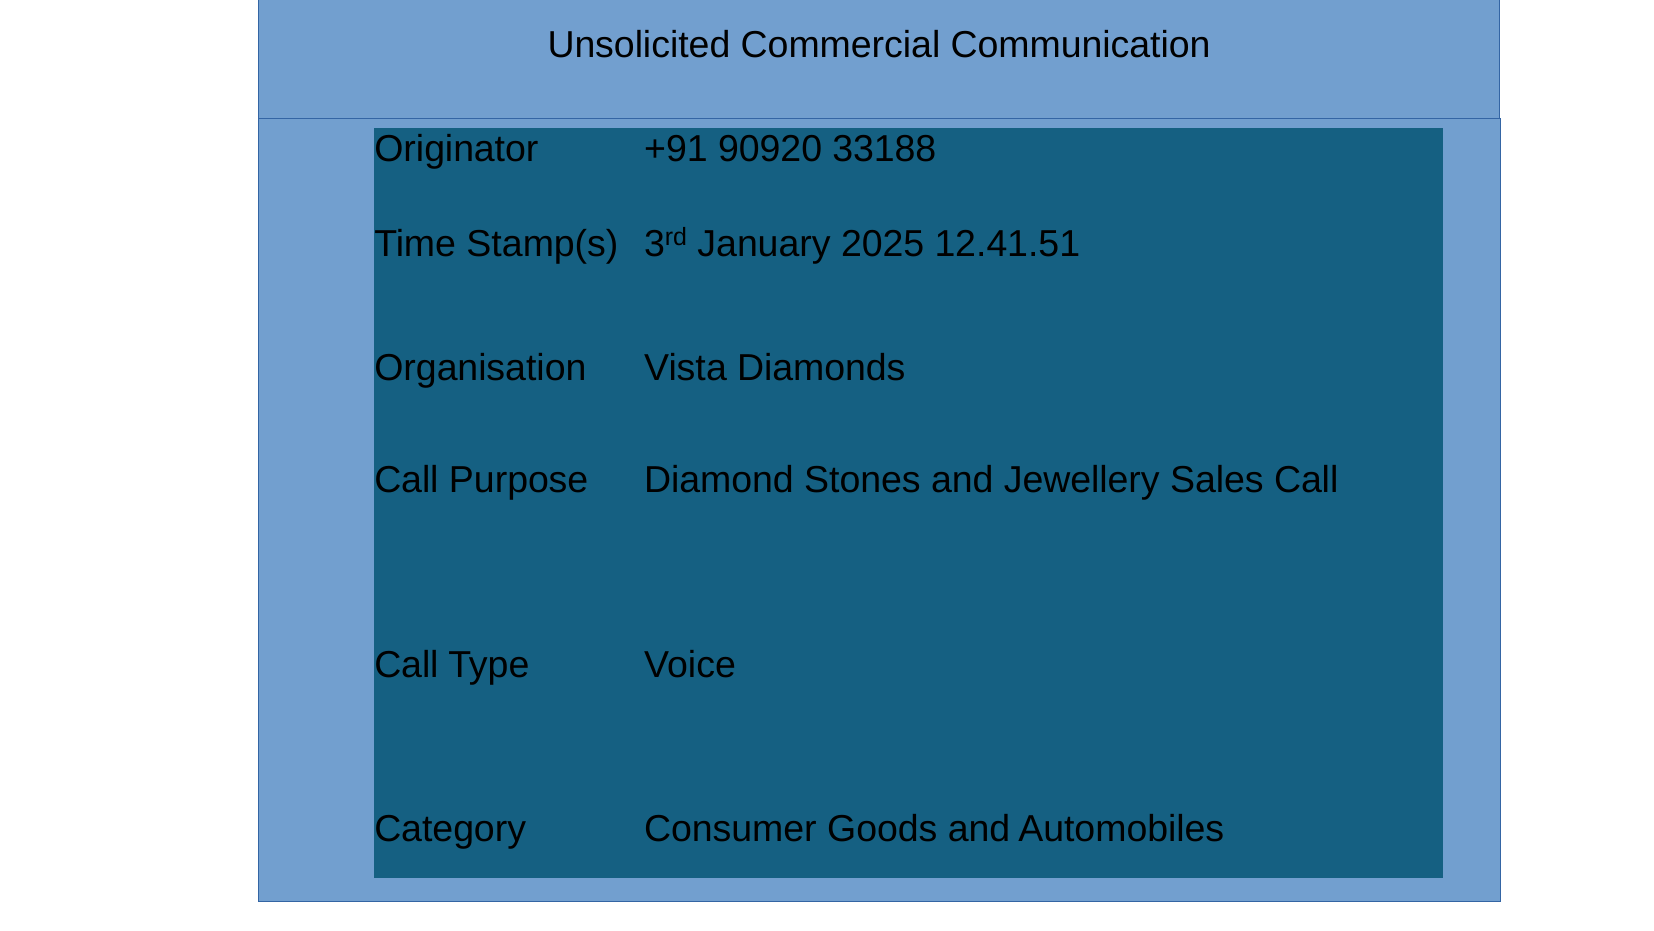

Unsolicited Commercial Communication
| Originator | +91 90920 33188 |
| --- | --- |
| Time Stamp(s) | 3rd January 2025 12.41.51 |
| Organisation | Vista Diamonds |
| Call Purpose | Diamond Stones and Jewellery Sales Call |
| Call Type | Voice |
| Category | Consumer Goods and Automobiles |